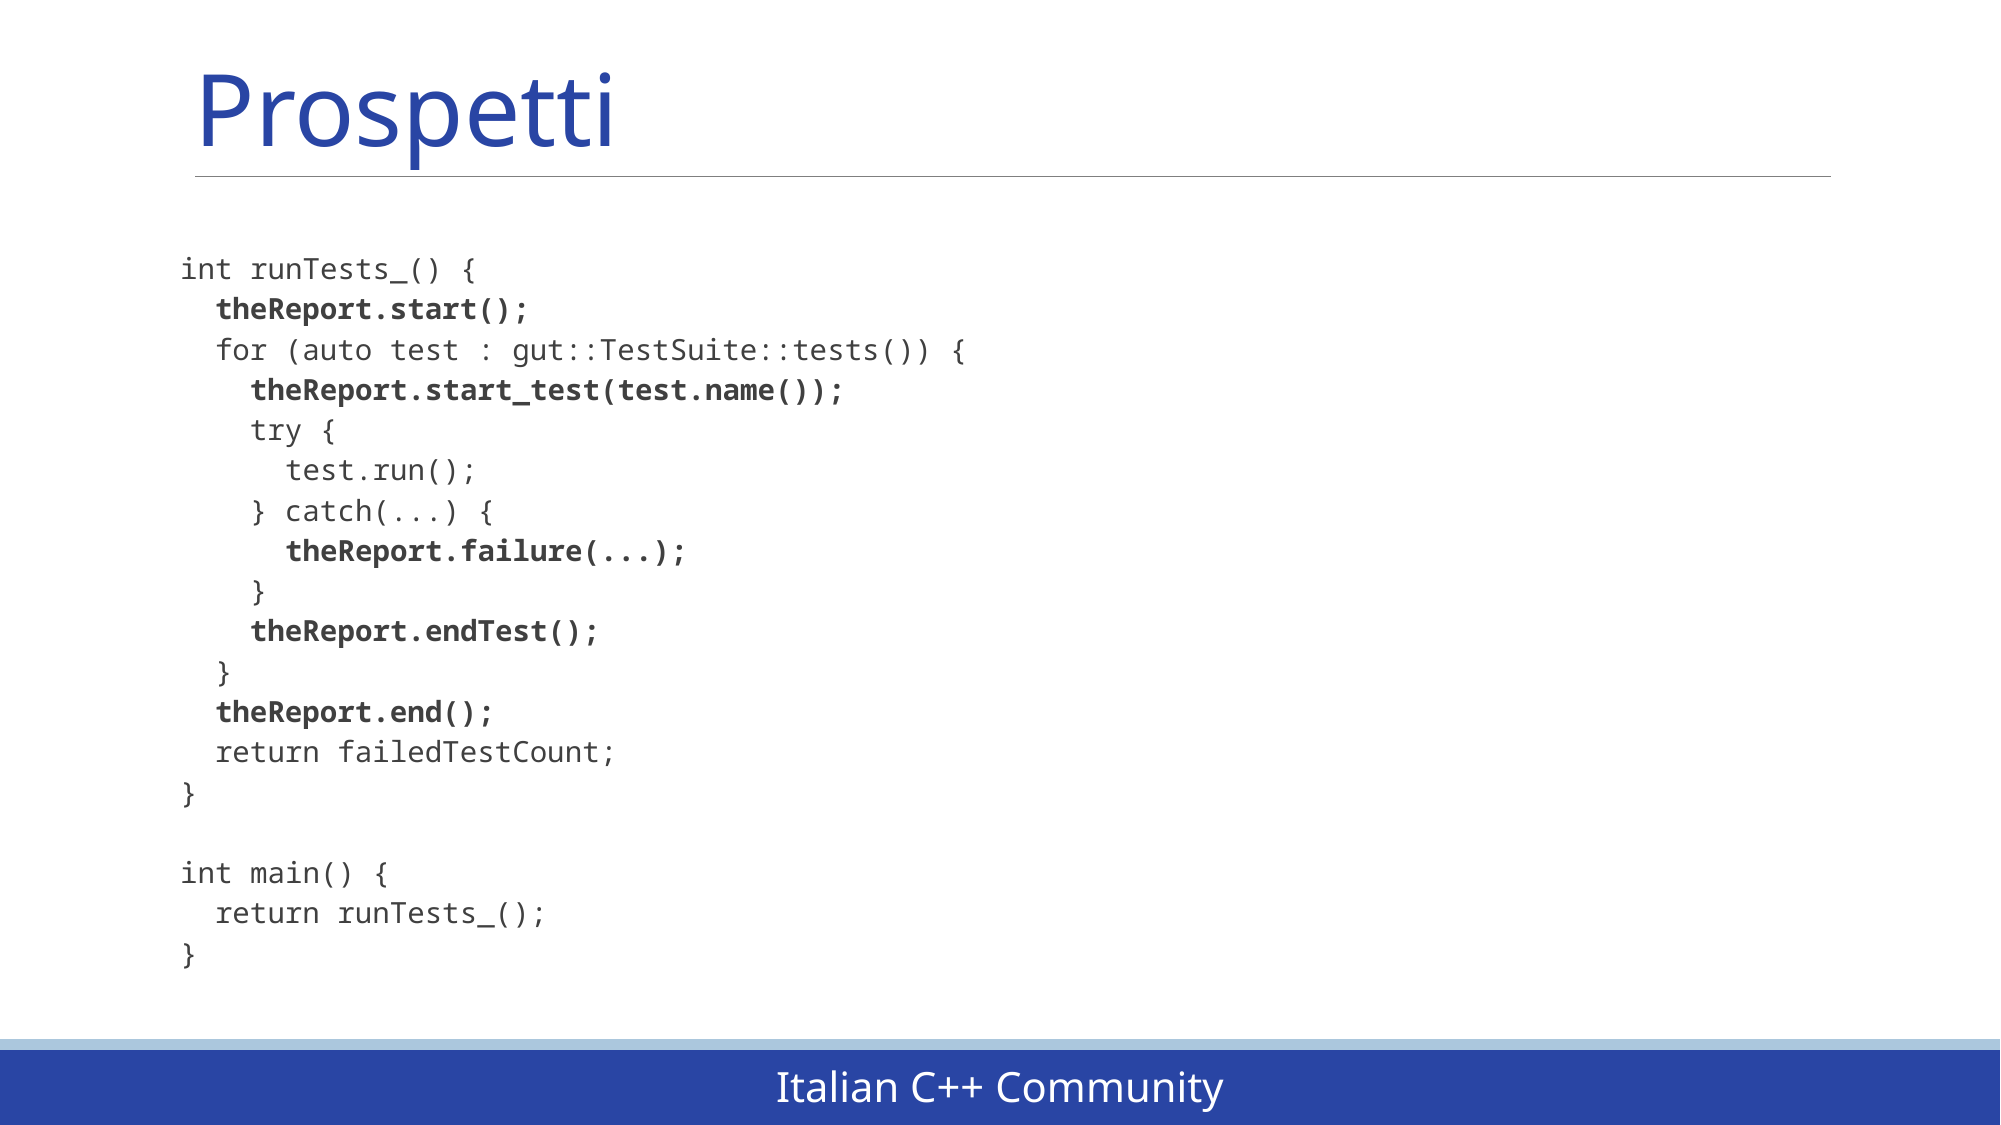

# Prospetti
int runTests_() {
 theReport.start();
 for (auto test : gut::TestSuite::tests()) {
 theReport.start_test(test.name());
 try {
 test.run();
 } catch(...) {
 theReport.failure(...);
 }
 theReport.endTest();
 }
 theReport.end();
 return failedTestCount;
}
int main() {
 return runTests_();
}